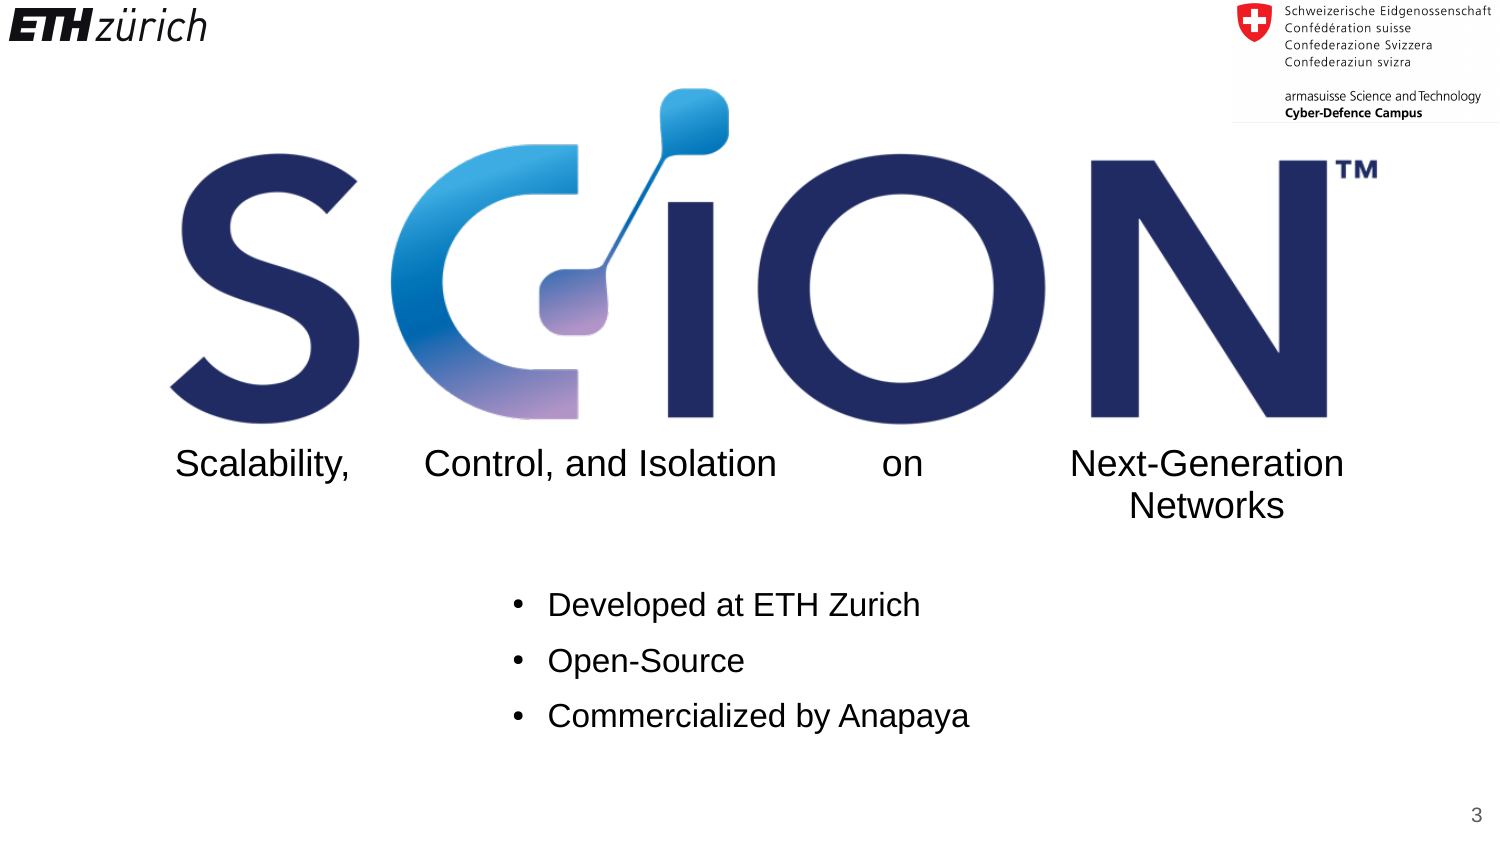

Scalability, Control, and Isolation on Next-Generation
													 Networks
Developed at ETH Zurich
Open-Source
Commercialized by Anapaya
3